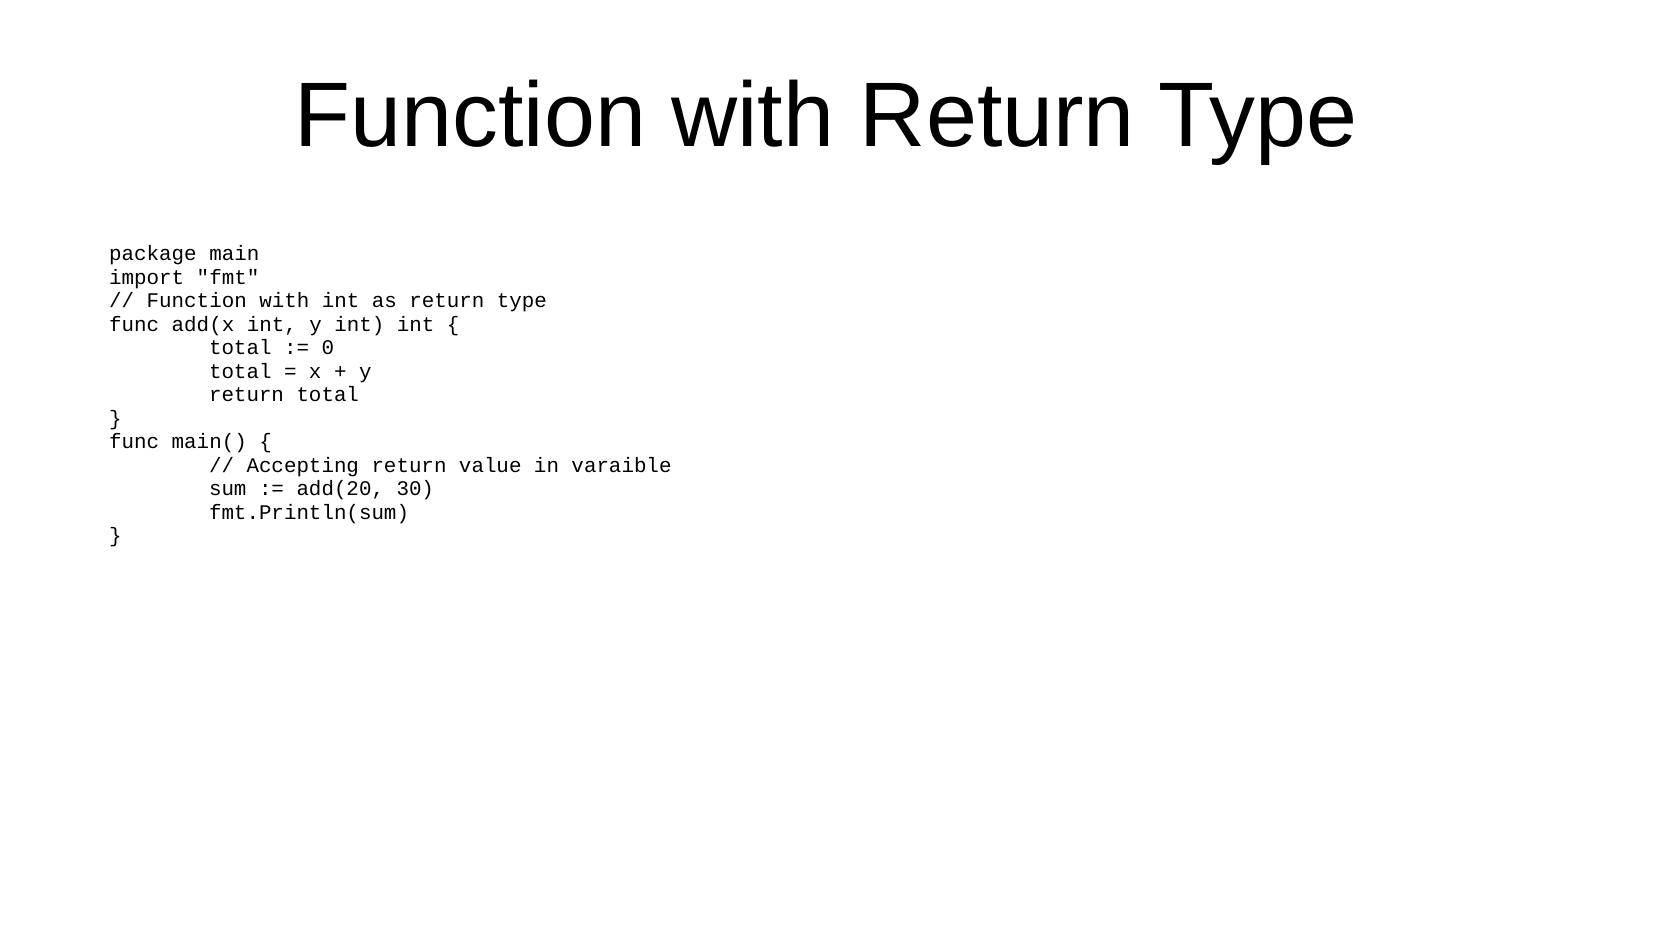

# Function with Return Type
package main
import "fmt"
// Function with int as return type
func add(x int, y int) int {
 total := 0
 total = x + y
 return total
}
func main() {
 // Accepting return value in varaible
 sum := add(20, 30)
 fmt.Println(sum)
}